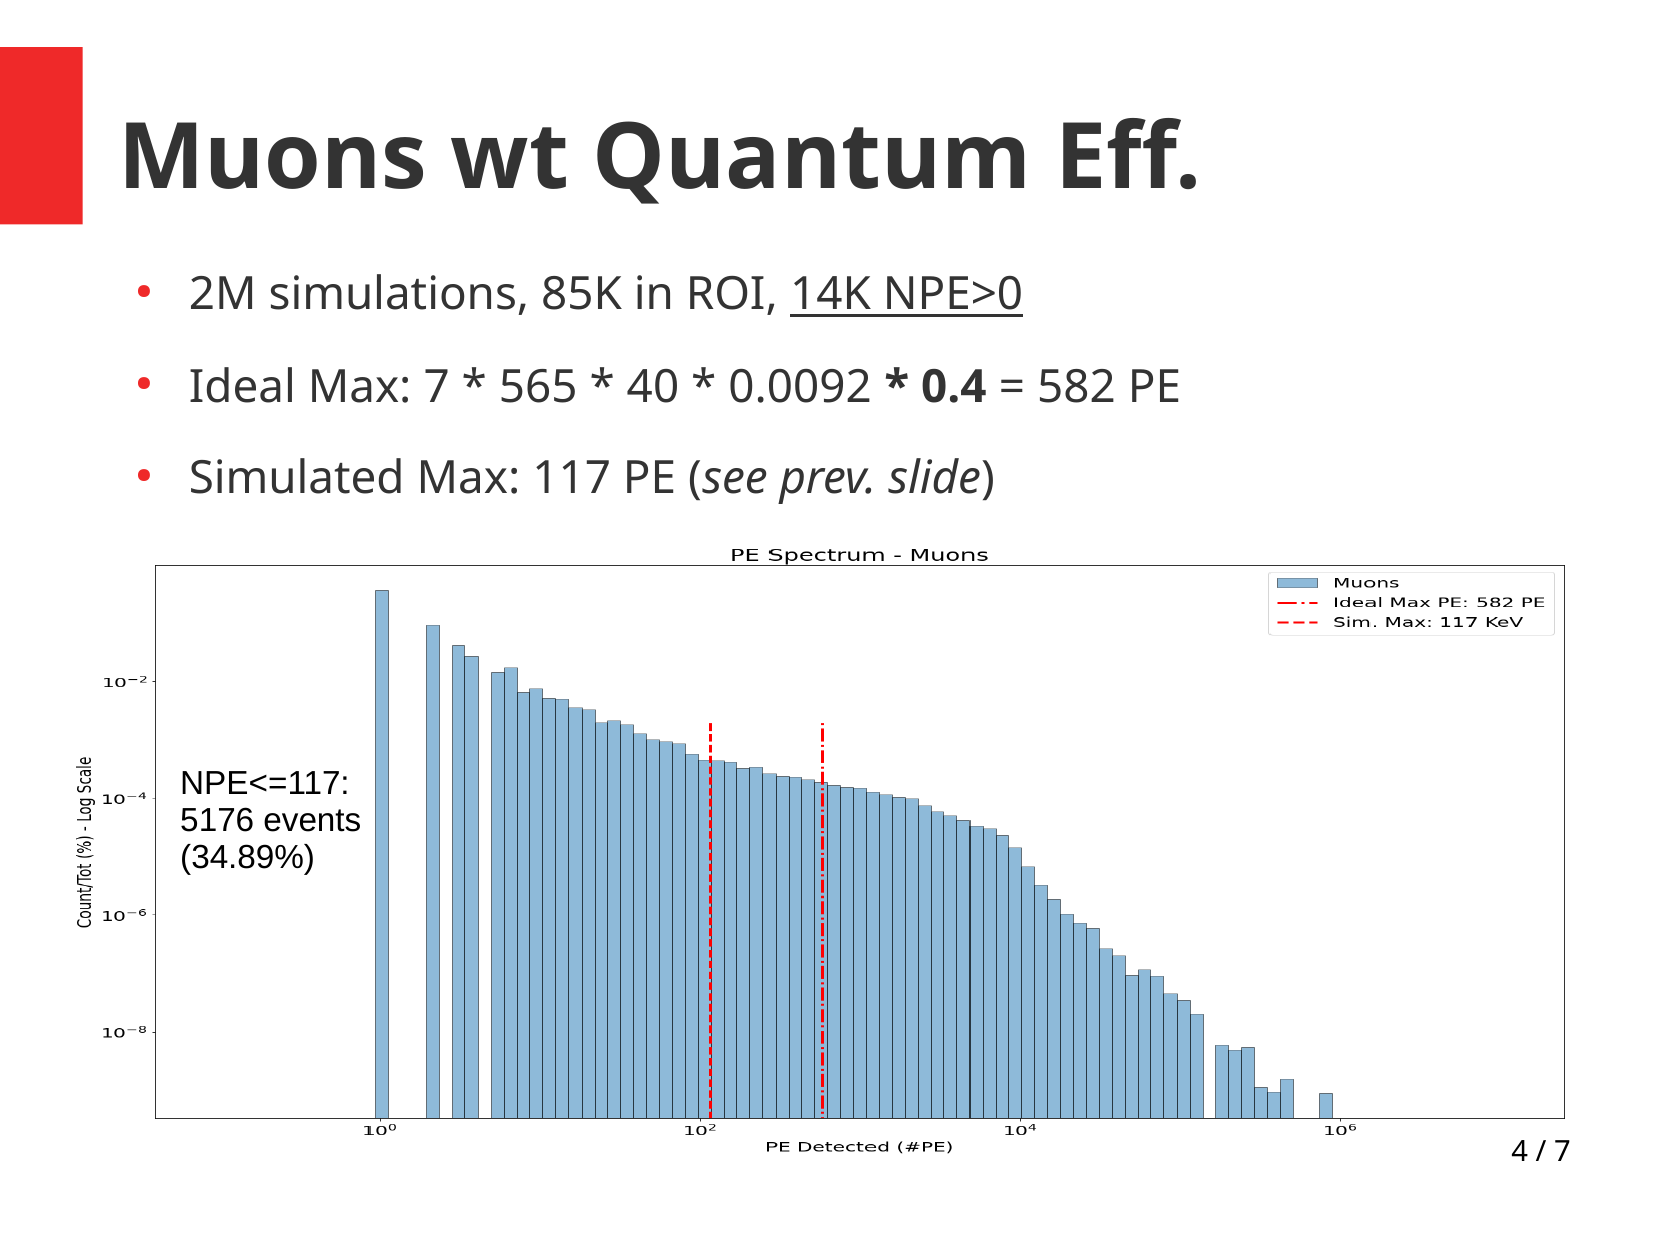

# Muons wt Quantum Eff.
2M simulations, 85K in ROI, 14K NPE>0
Ideal Max: 7 * 565 * 40 * 0.0092 * 0.4 = 582 PE
Simulated Max: 117 PE (see prev. slide)
NPE<=117:
5176 events (34.89%)
4